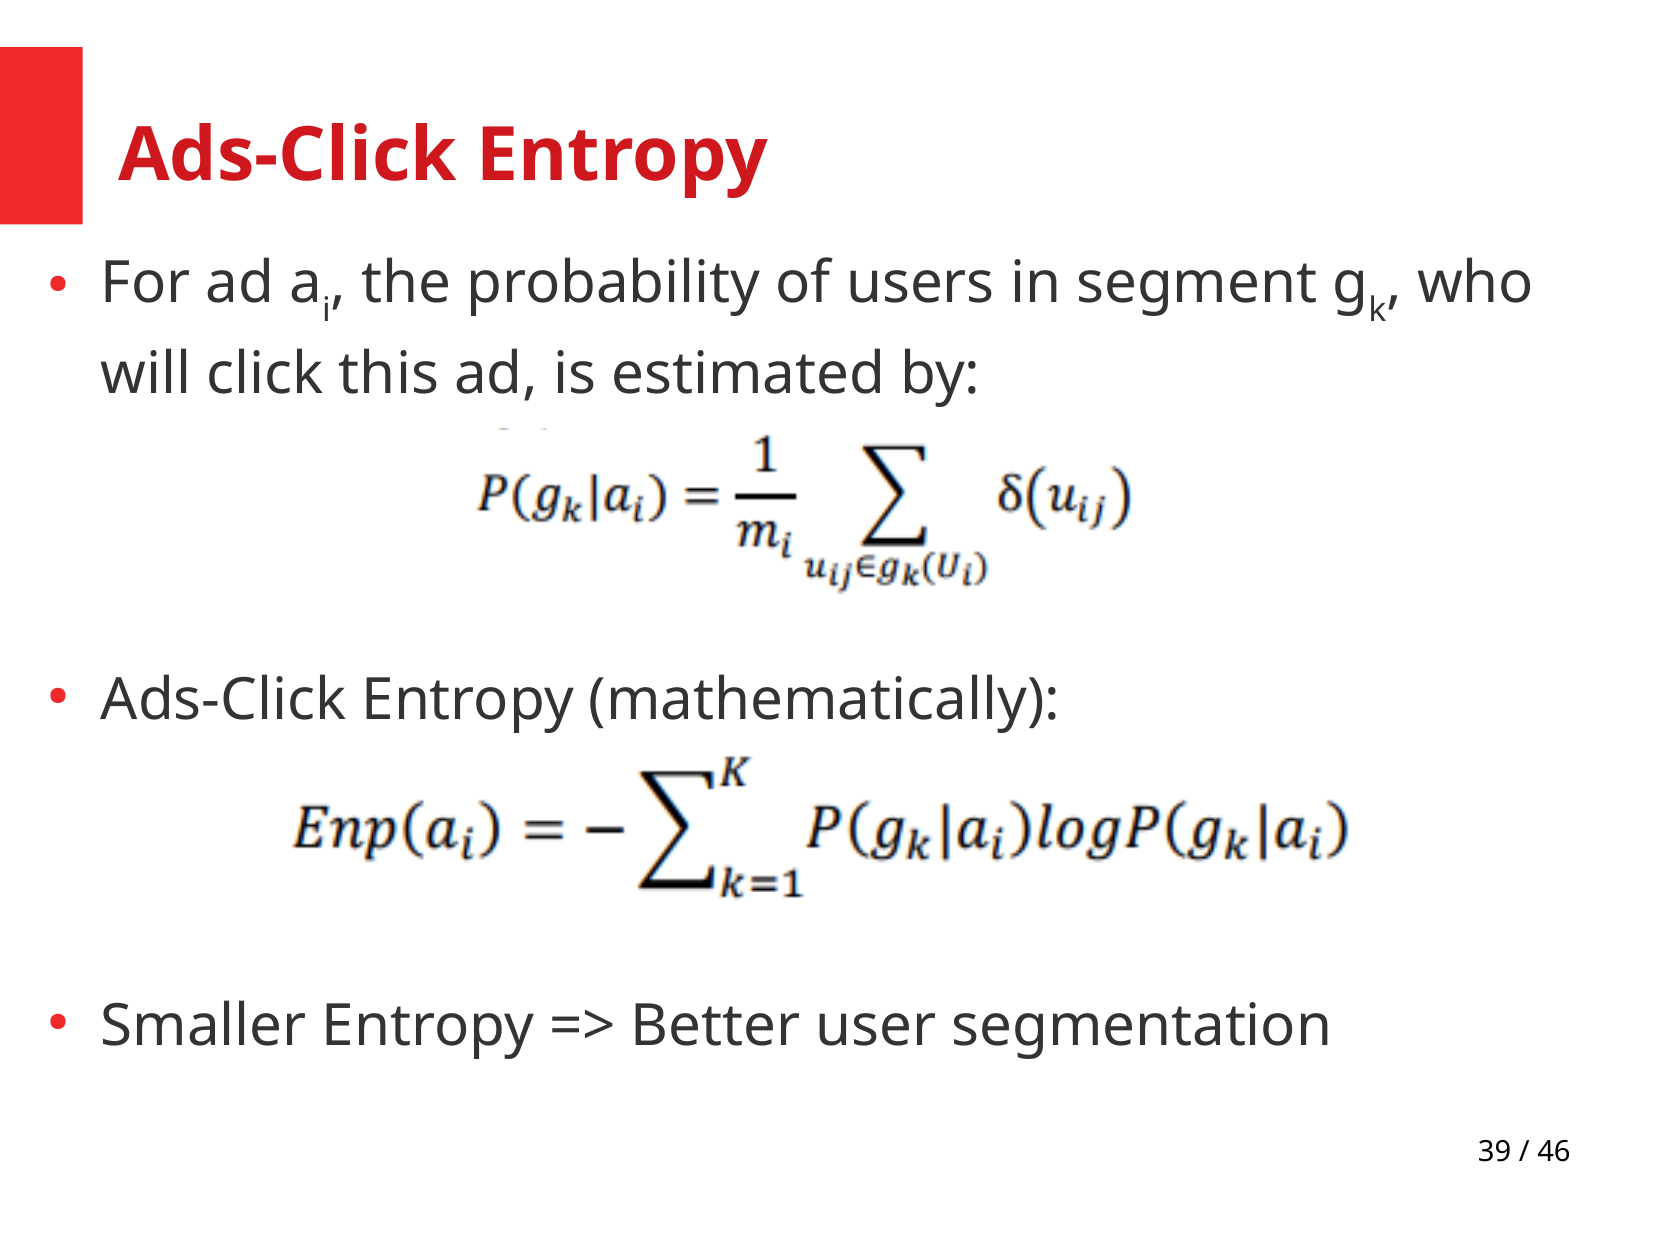

# Ads-Click Entropy
For ad ai, the probability of users in segment gk, who will click this ad, is estimated by:
Ads-Click Entropy (mathematically):
Smaller Entropy => Better user segmentation
39